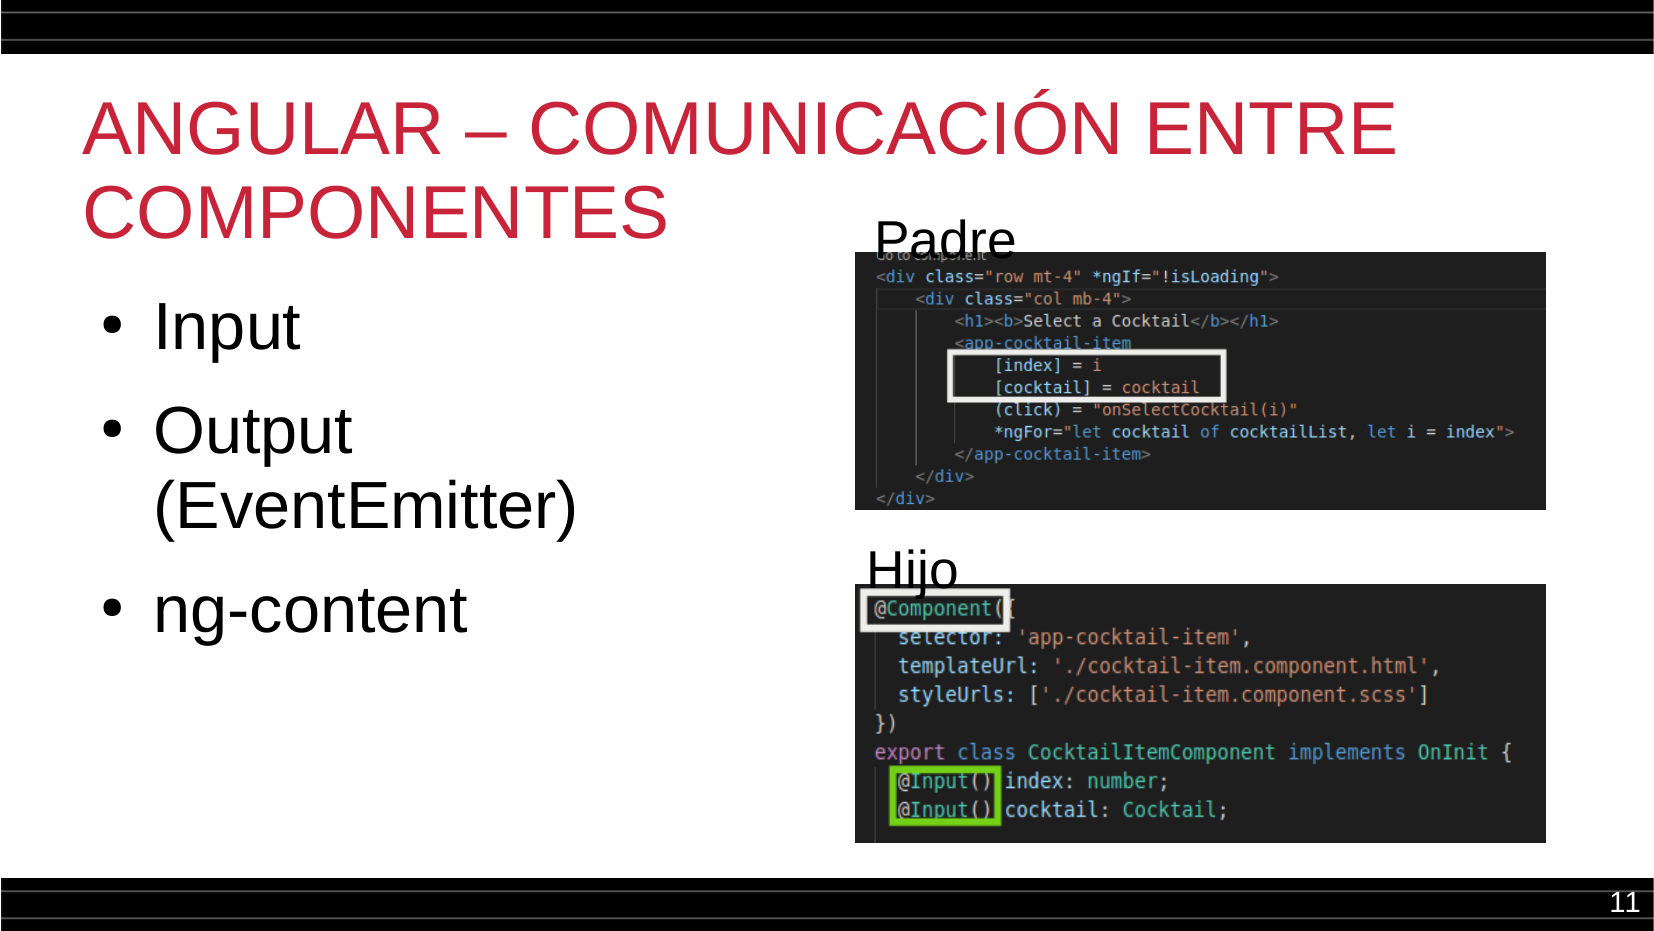

# ANGULAR – COMUNICACIÓN ENTRE COMPONENTES
Input
Output (EventEmitter)
ng-content
Padre
Hijo